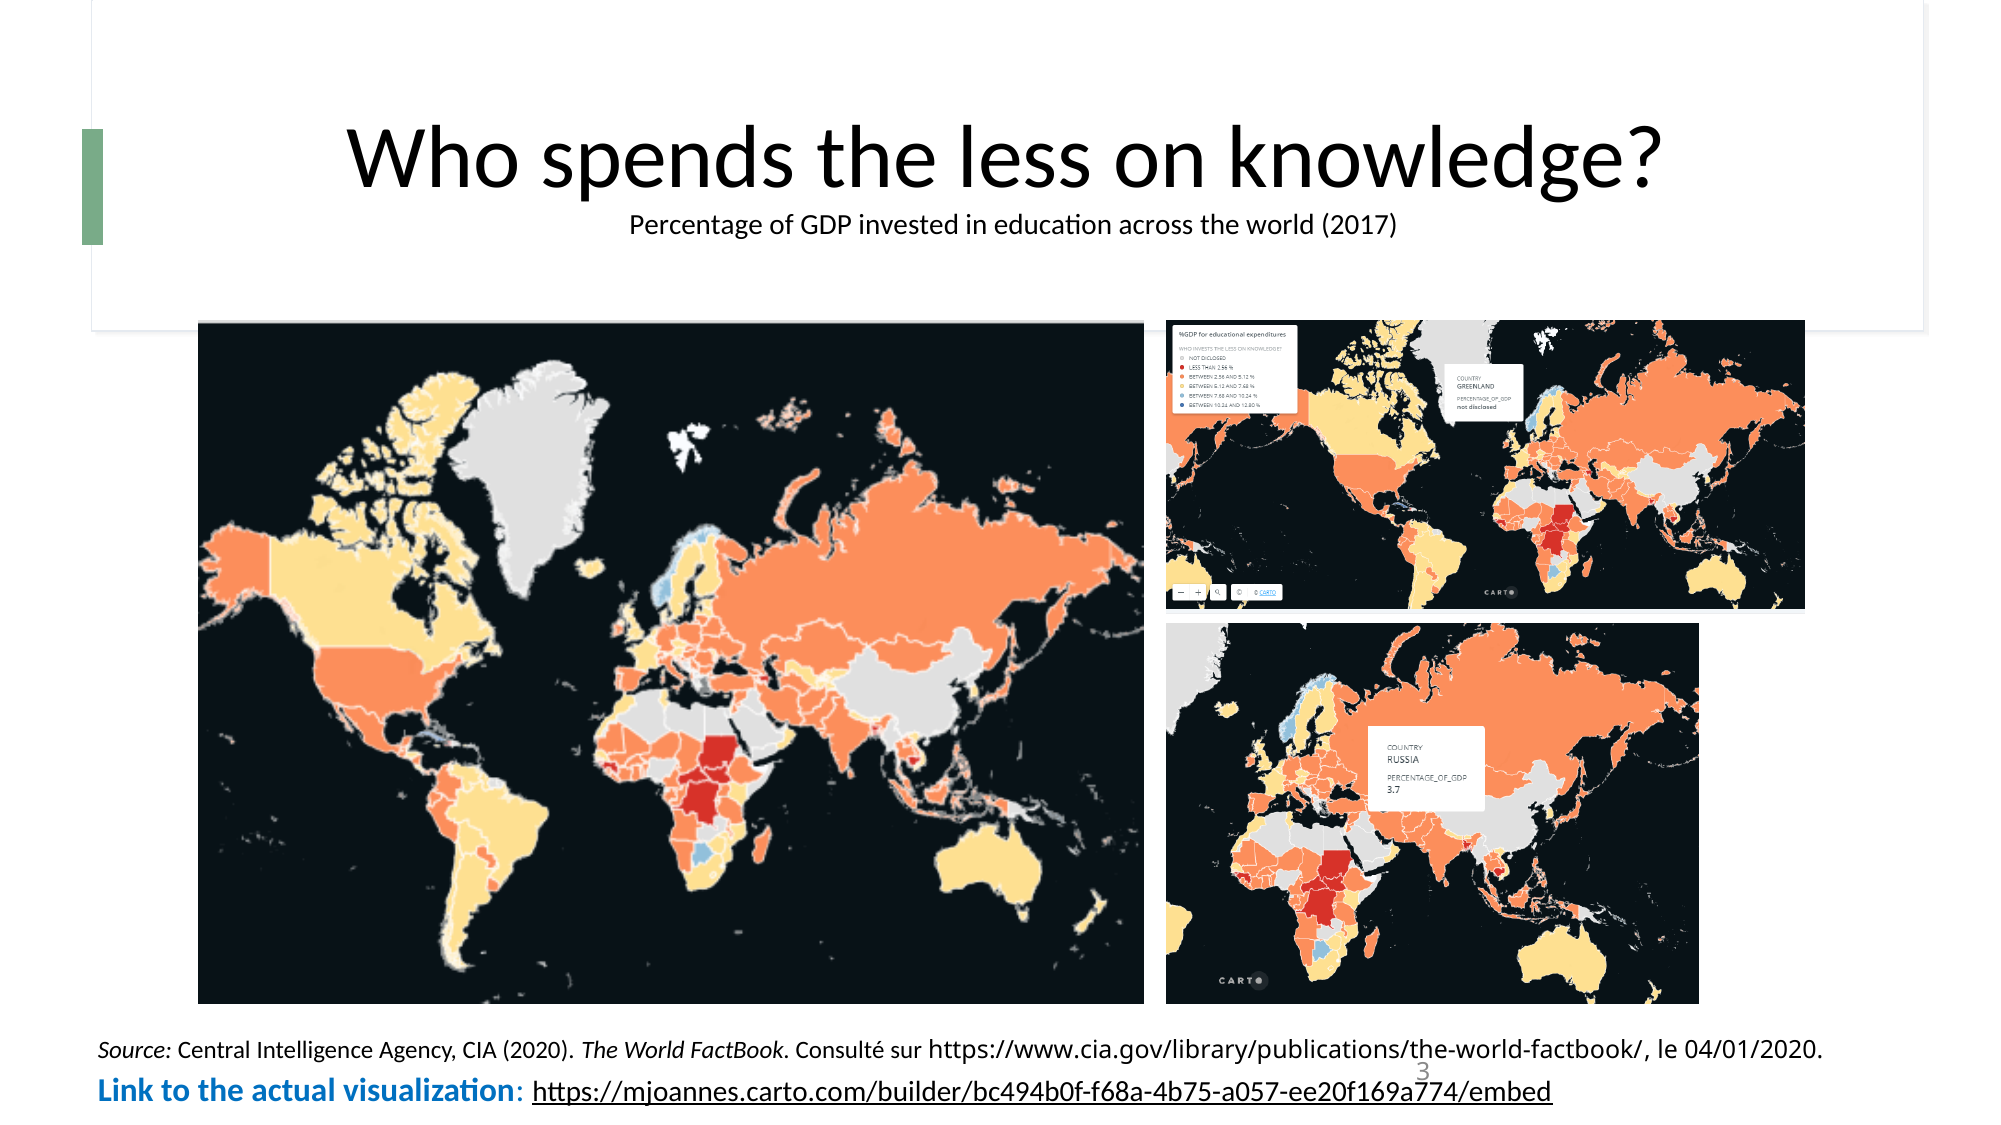

# Who spends the less on knowledge? Percentage of GDP invested in education across the world (2017)
Source: Central Intelligence Agency, CIA (2020). The World FactBook. Consulté sur https://www.cia.gov/library/publications/the-world-factbook/, le 04/01/2020.
Link to the actual visualization: https://mjoannes.carto.com/builder/bc494b0f-f68a-4b75-a057-ee20f169a774/embed